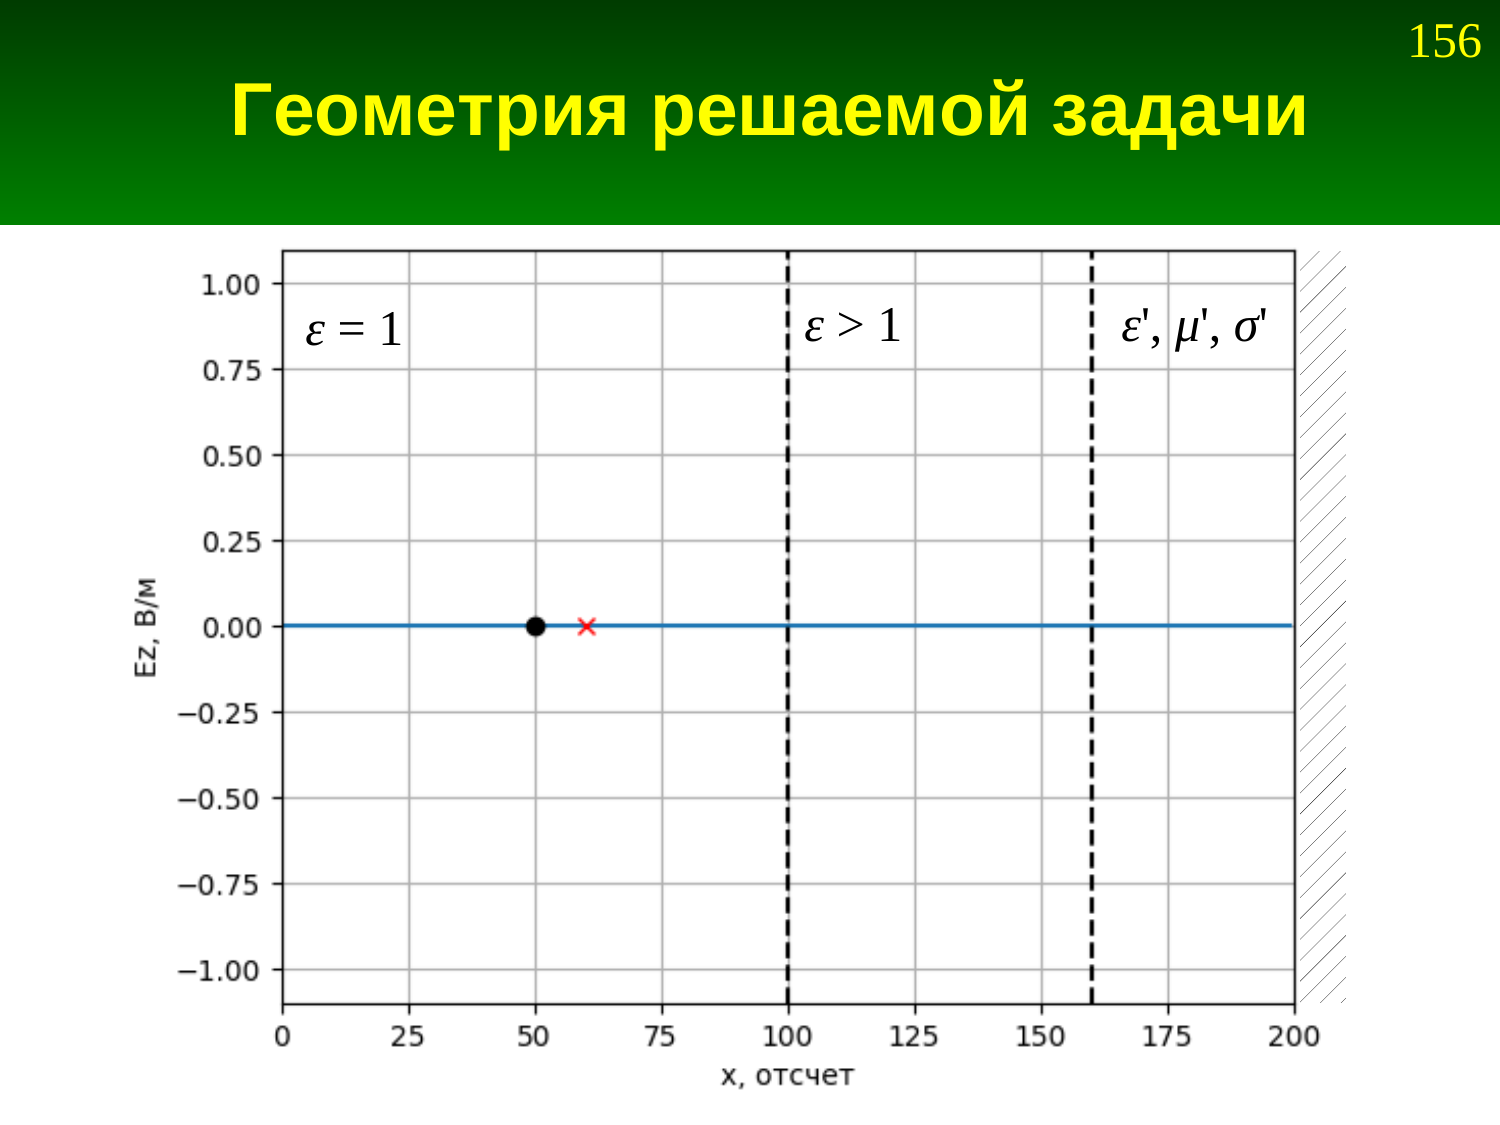

# Геометрия решаемой задачи
ε', μ', σ'
ε > 1
ε = 1